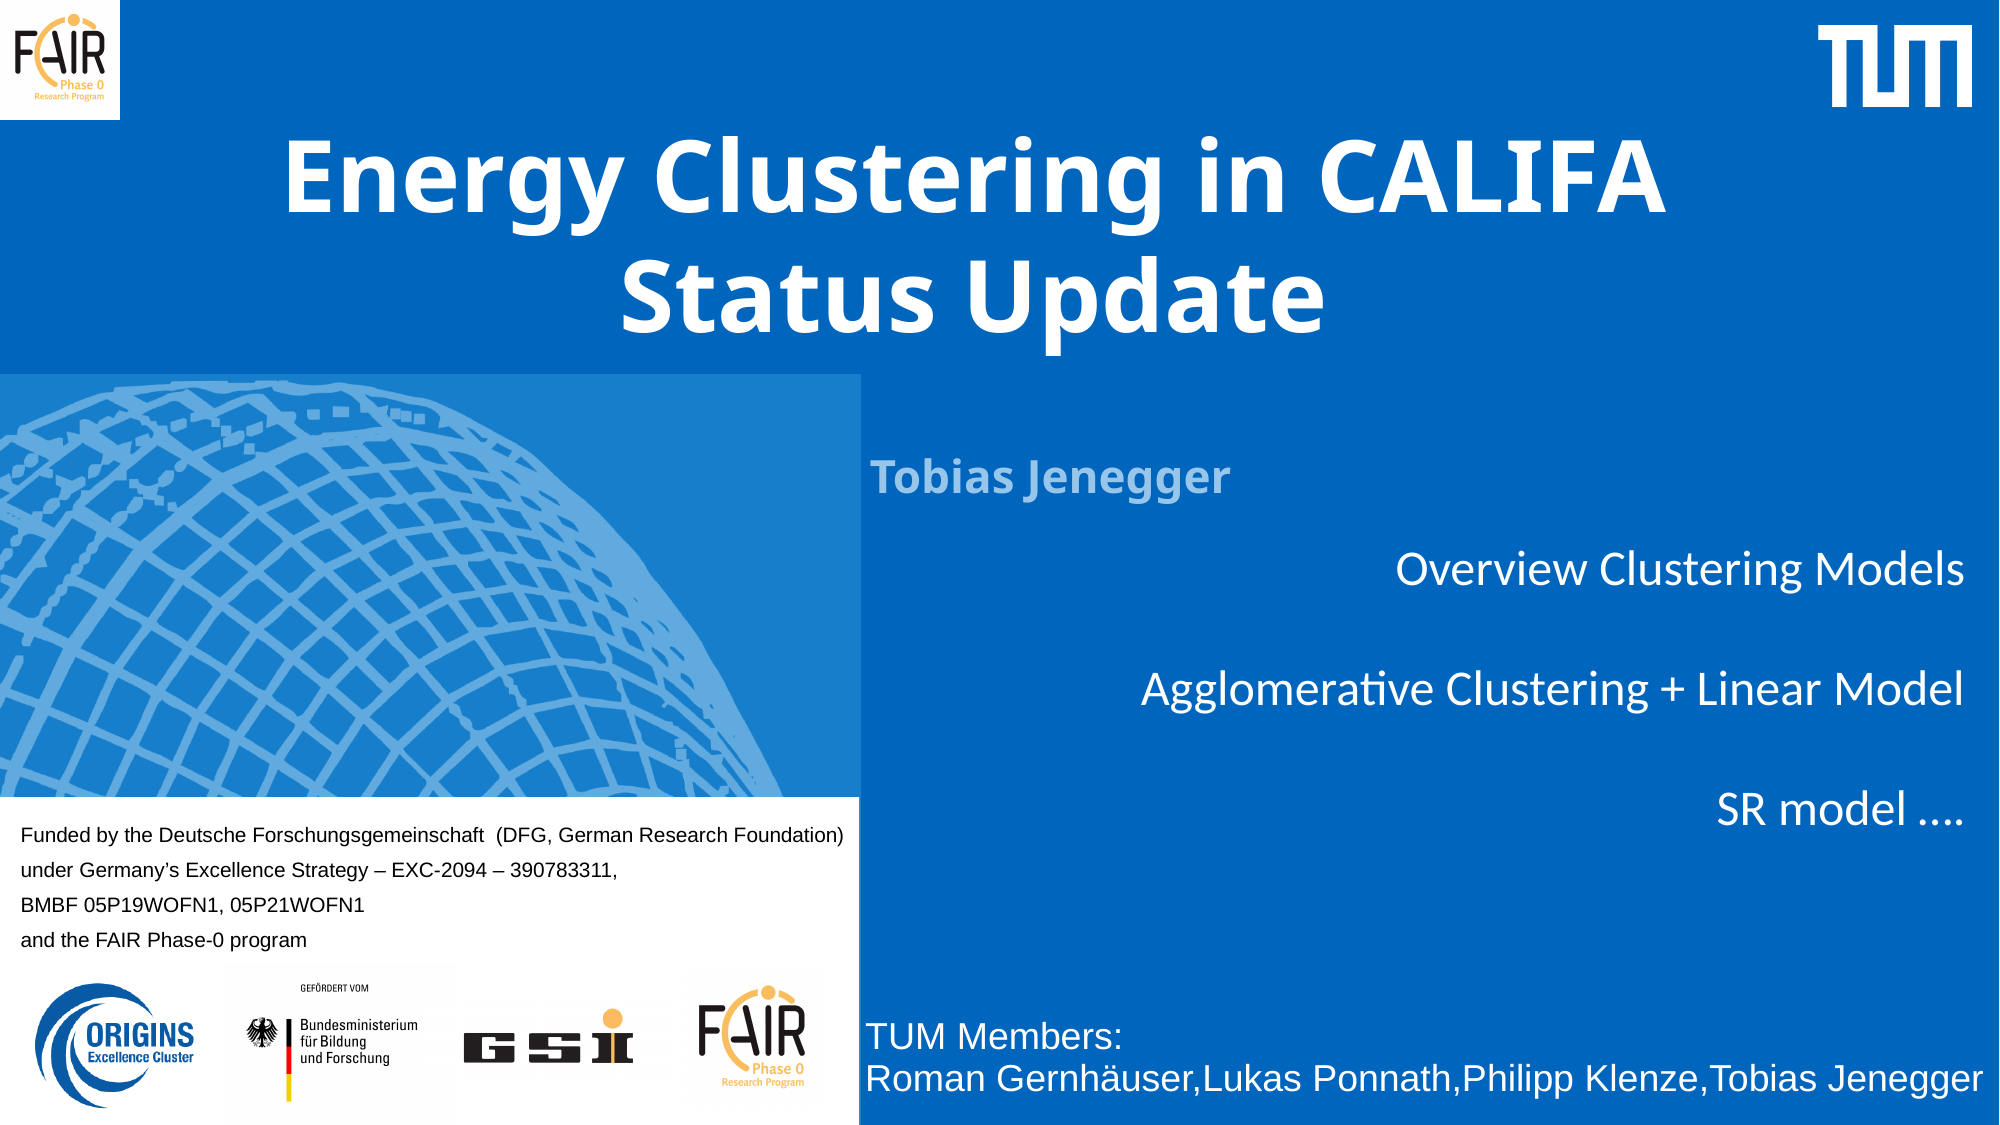

Energy Clustering in CALIFA
Status Update
Overview Clustering Models
Agglomerative Clustering + Linear Model
SR model ….
Tobias Jenegger
Funded by the Deutsche Forschungsgemeinschaft (DFG, German Research Foundation)
under Germany’s Excellence Strategy – EXC-2094 – 390783311,
BMBF 05P19WOFN1, 05P21WOFN1
and the FAIR Phase-0 program
Physics with R3B
CALIFA – Design
TUM Members:
Roman Gernhäuser,Lukas Ponnath,Philipp Klenze,Tobias Jenegger